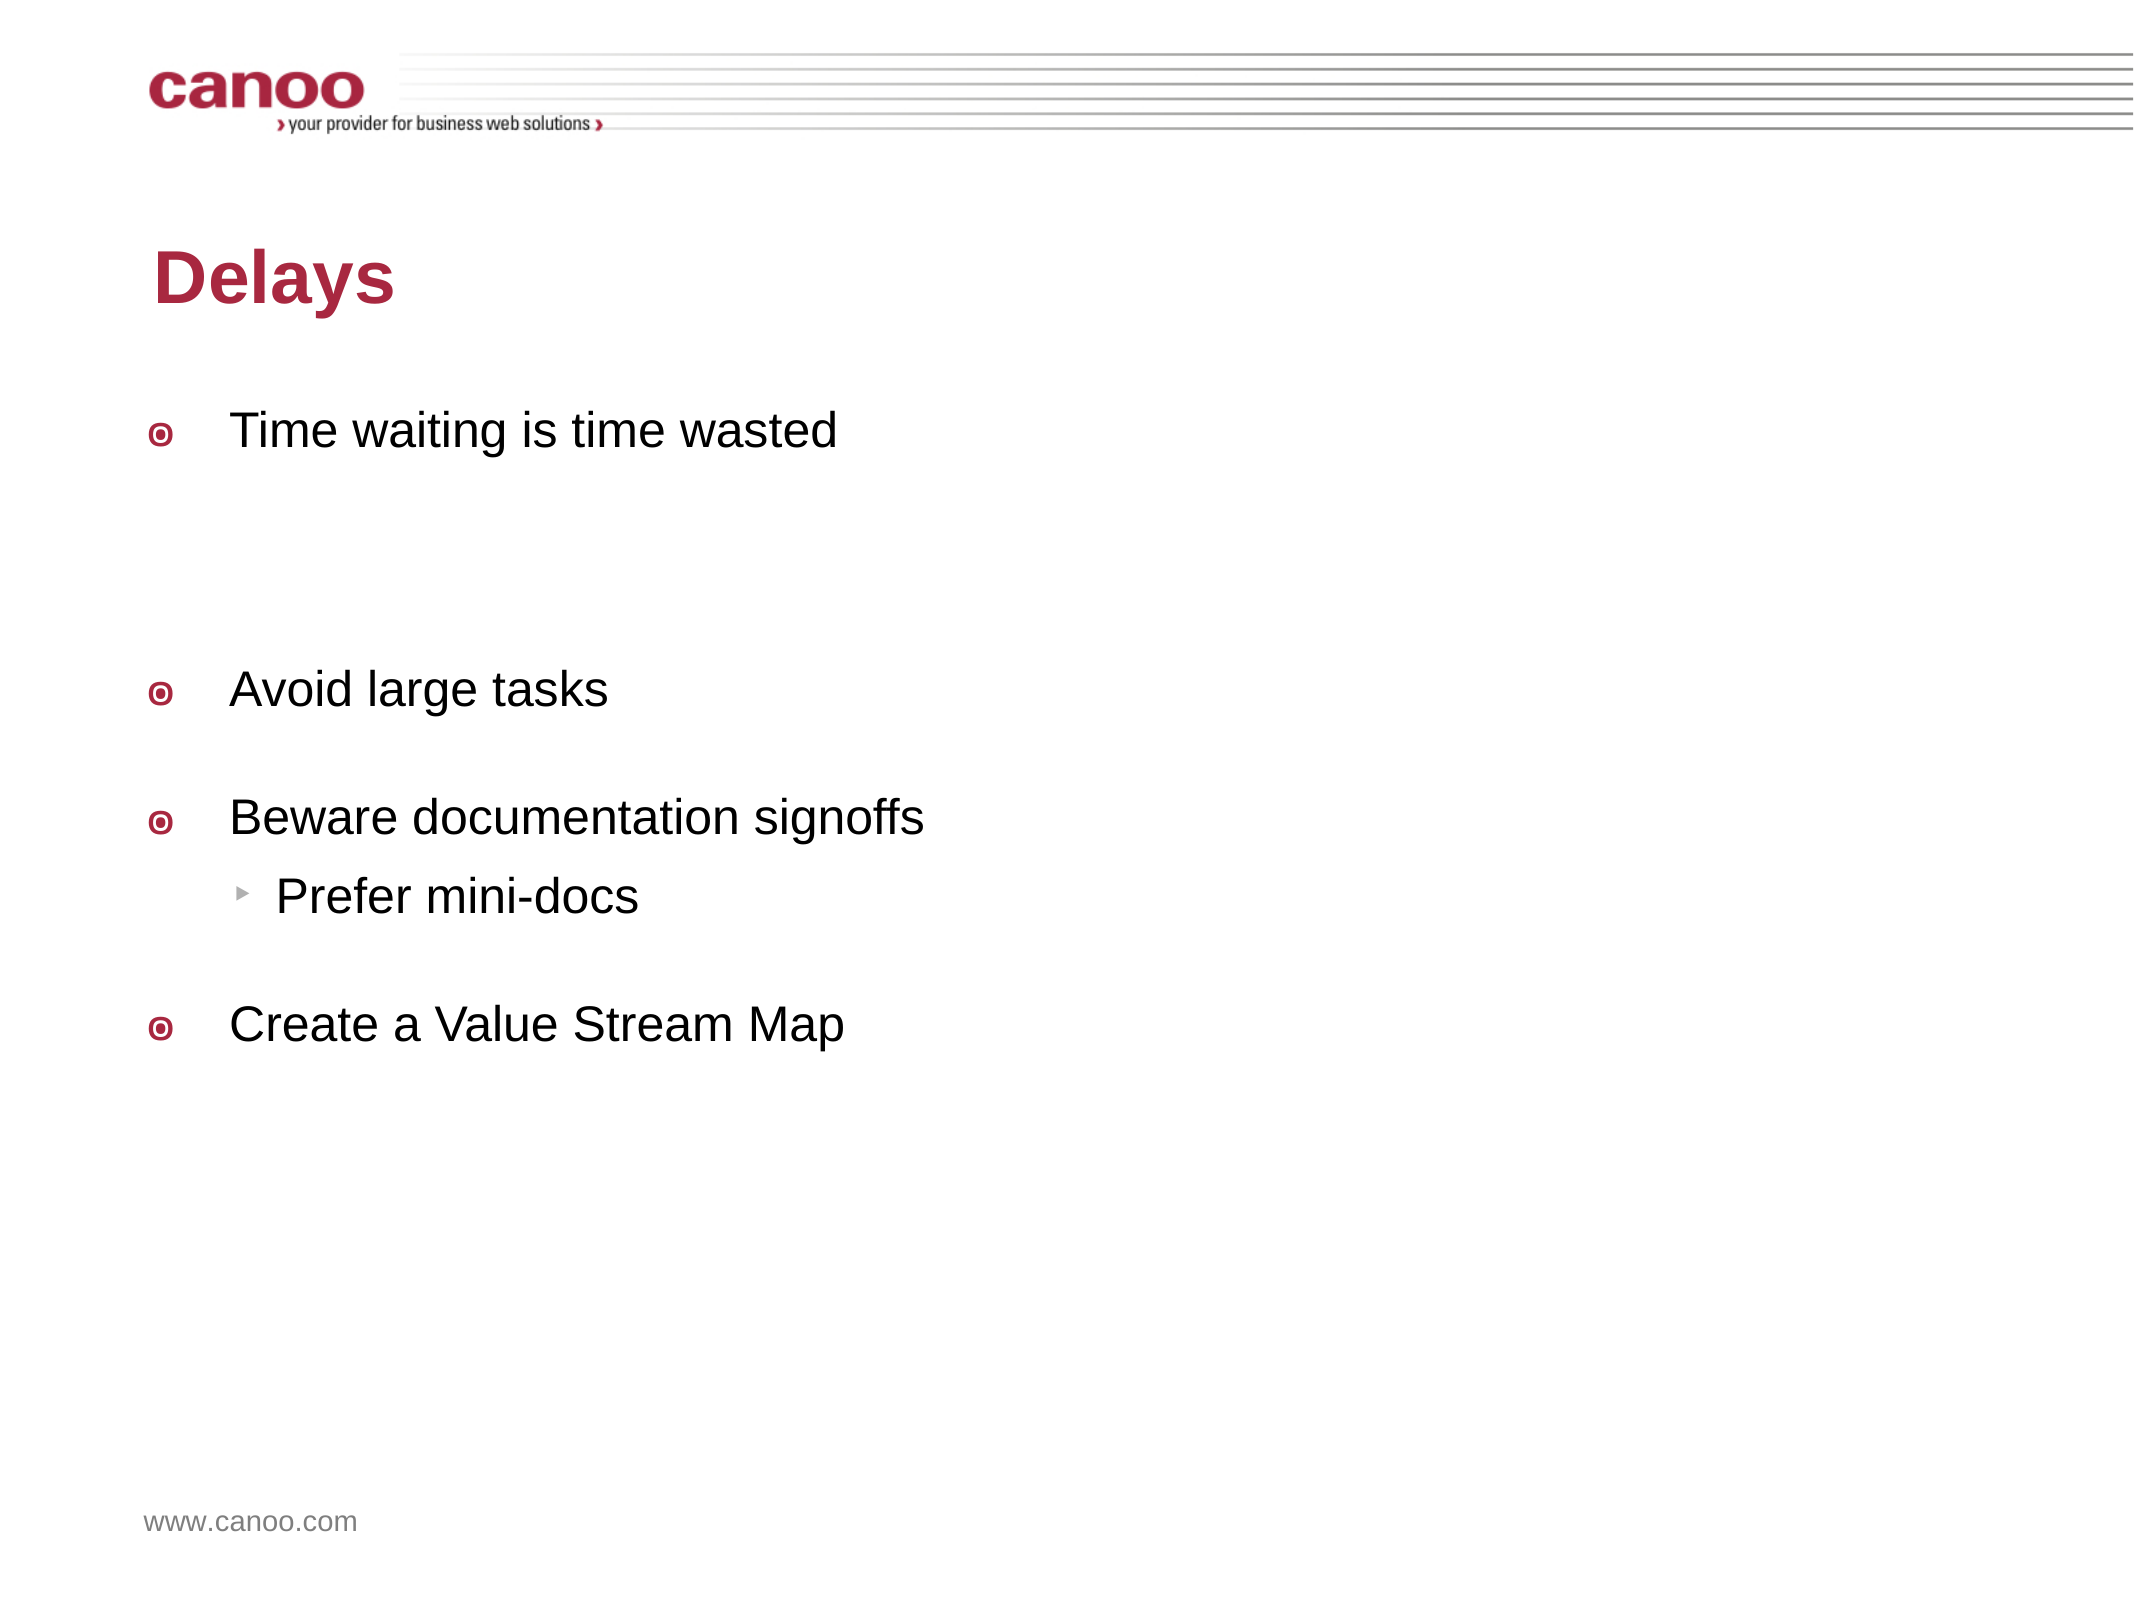

# Delays
Time waiting is time wasted
Avoid large tasks
Beware documentation signoffs
Prefer mini-docs
Create a Value Stream Map